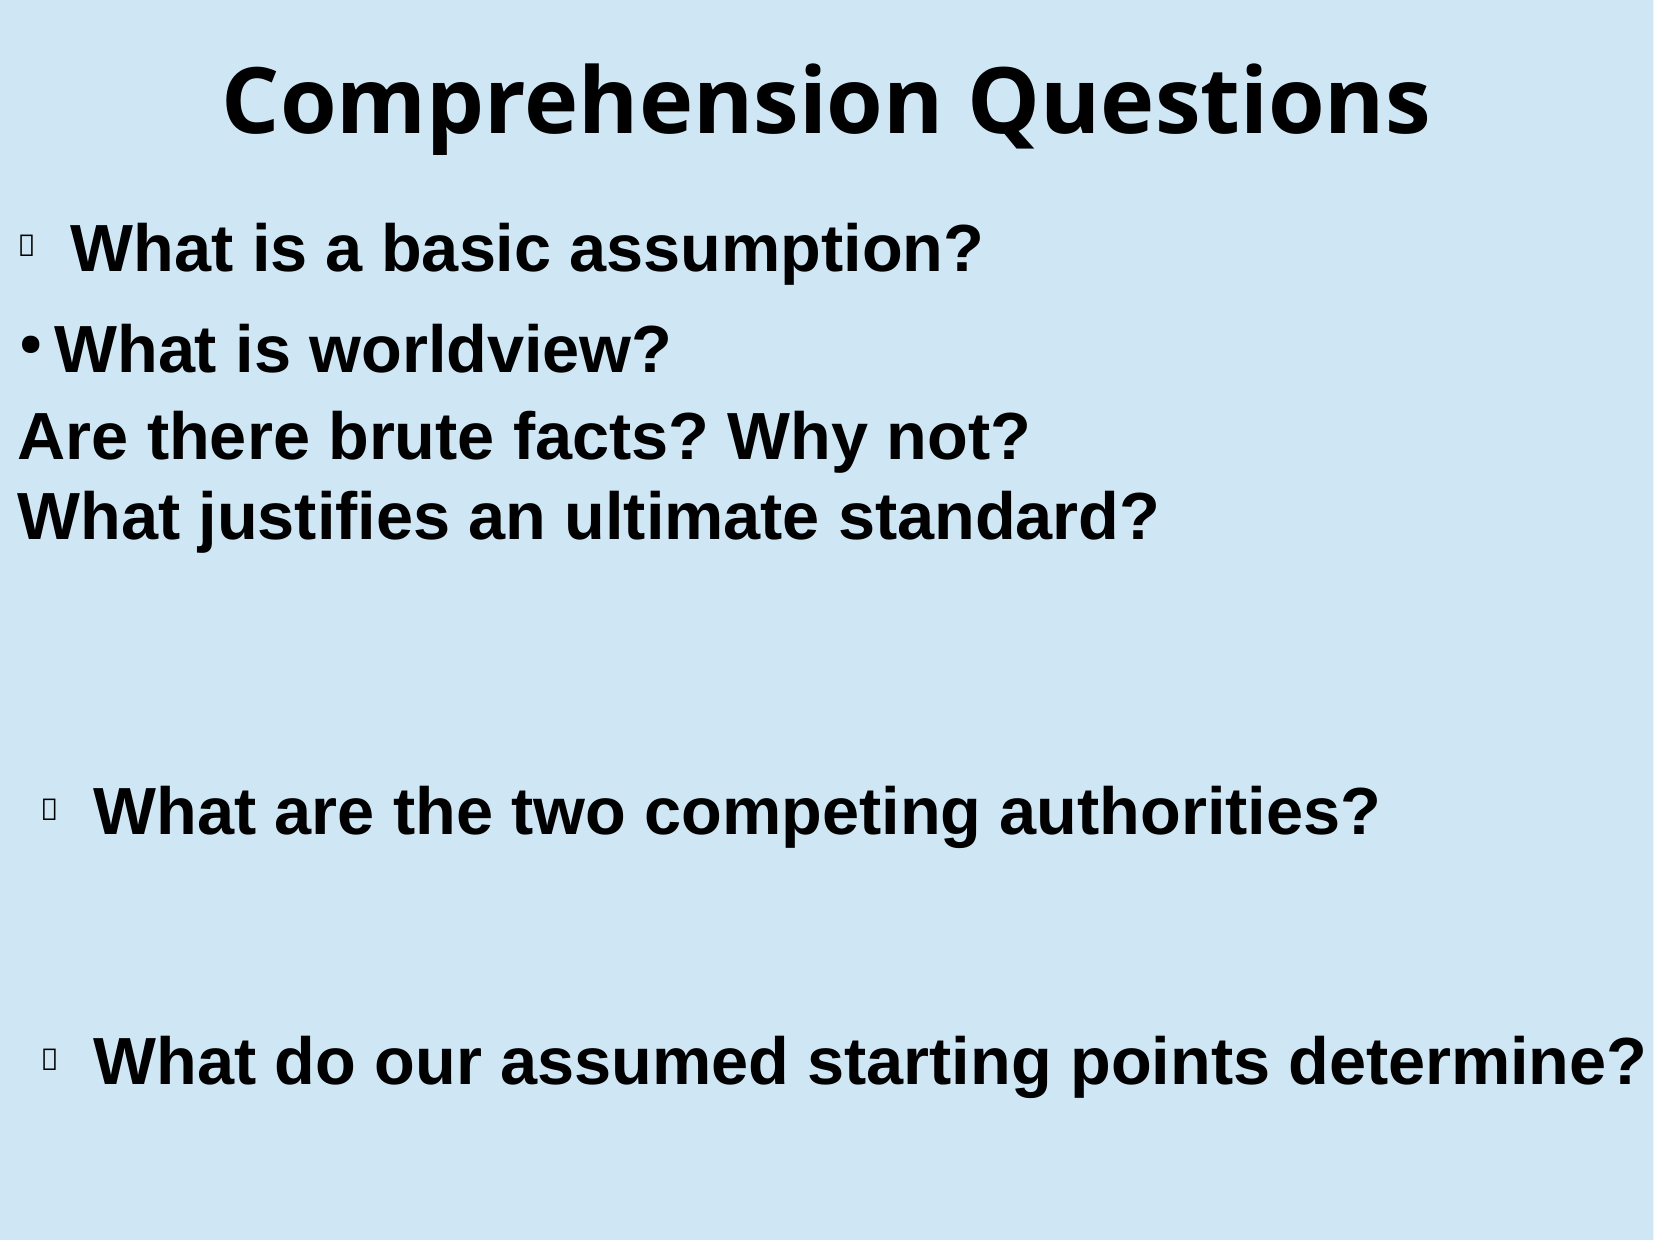

# Comprehension Questions
What is a basic assumption?
What is worldview?
Are there brute facts? Why not?
What justifies an ultimate standard?
What are the two competing authorities?
What do our assumed starting points determine?